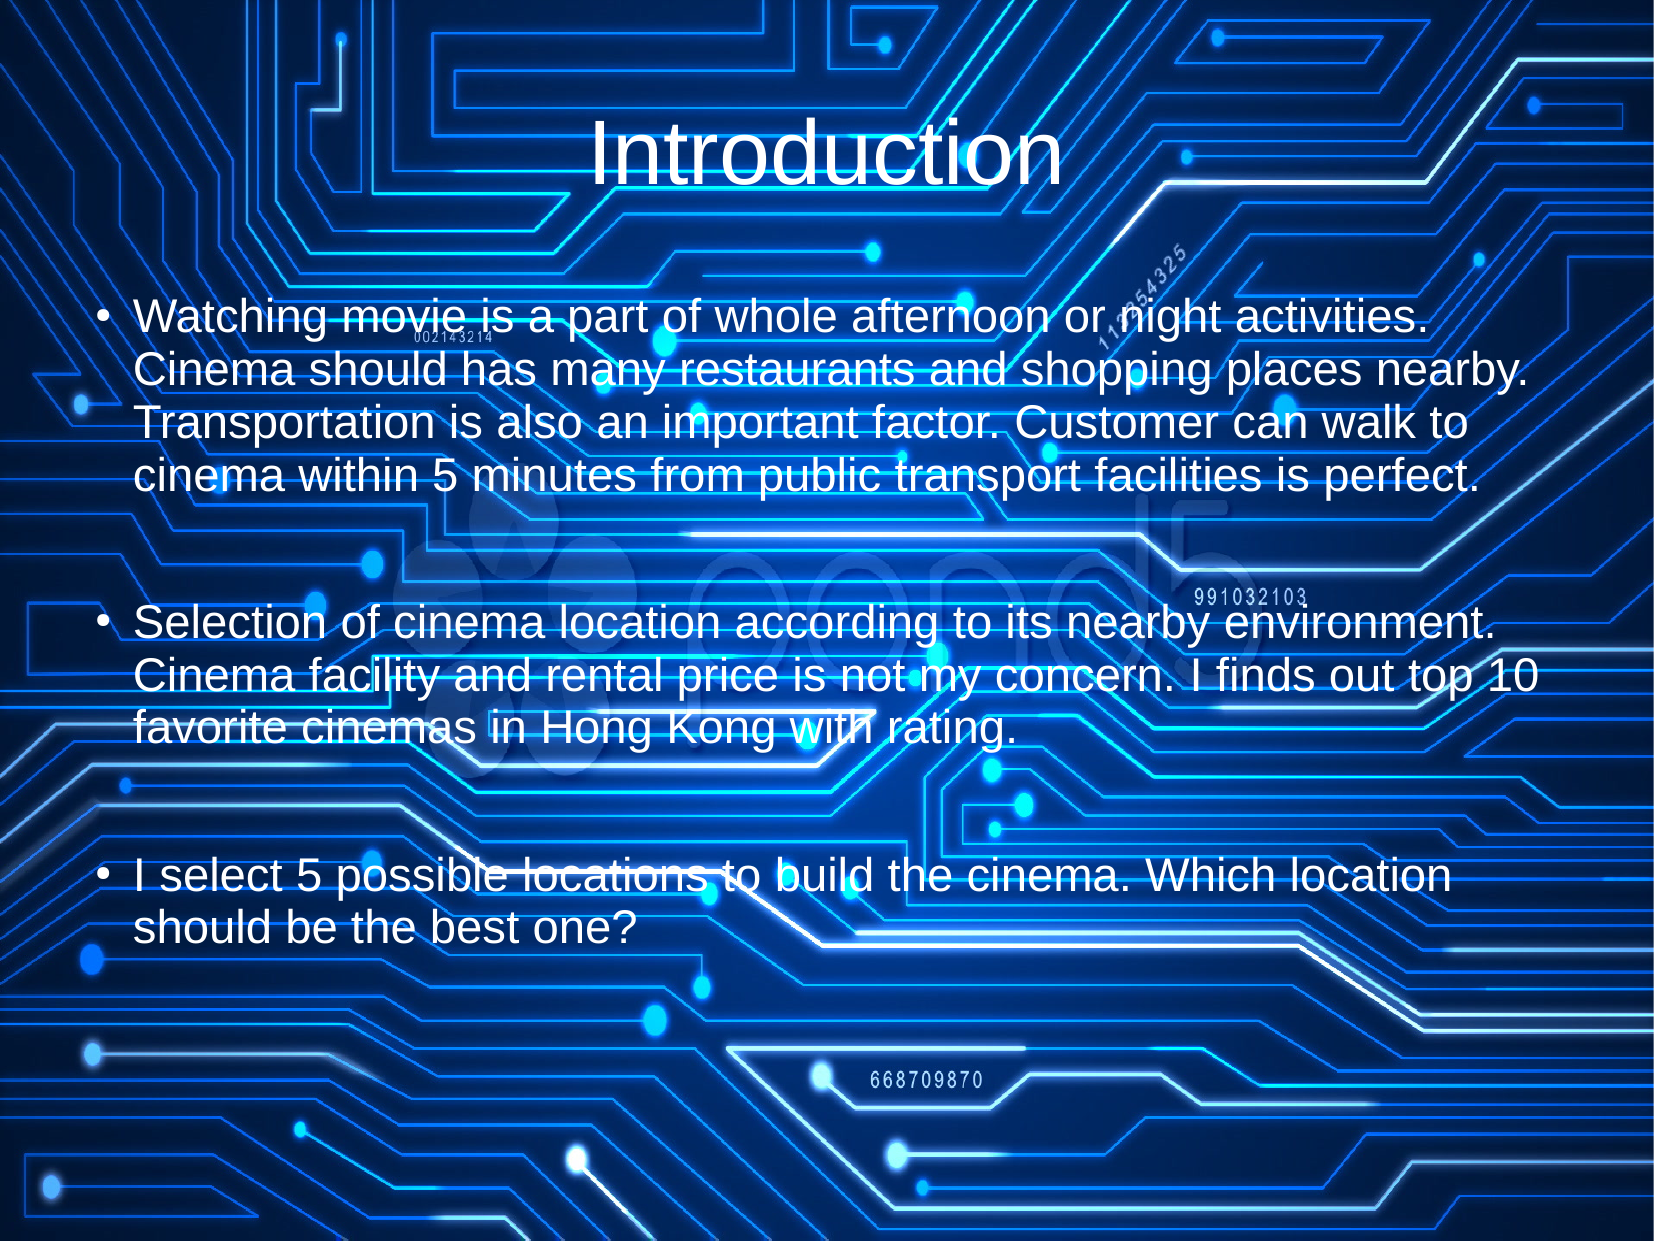

# Introduction
Watching movie is a part of whole afternoon or night activities. Cinema should has many restaurants and shopping places nearby. Transportation is also an important factor. Customer can walk to cinema within 5 minutes from public transport facilities is perfect.
Selection of cinema location according to its nearby environment. Cinema facility and rental price is not my concern. I finds out top 10 favorite cinemas in Hong Kong with rating.
I select 5 possible locations to build the cinema. Which location should be the best one?